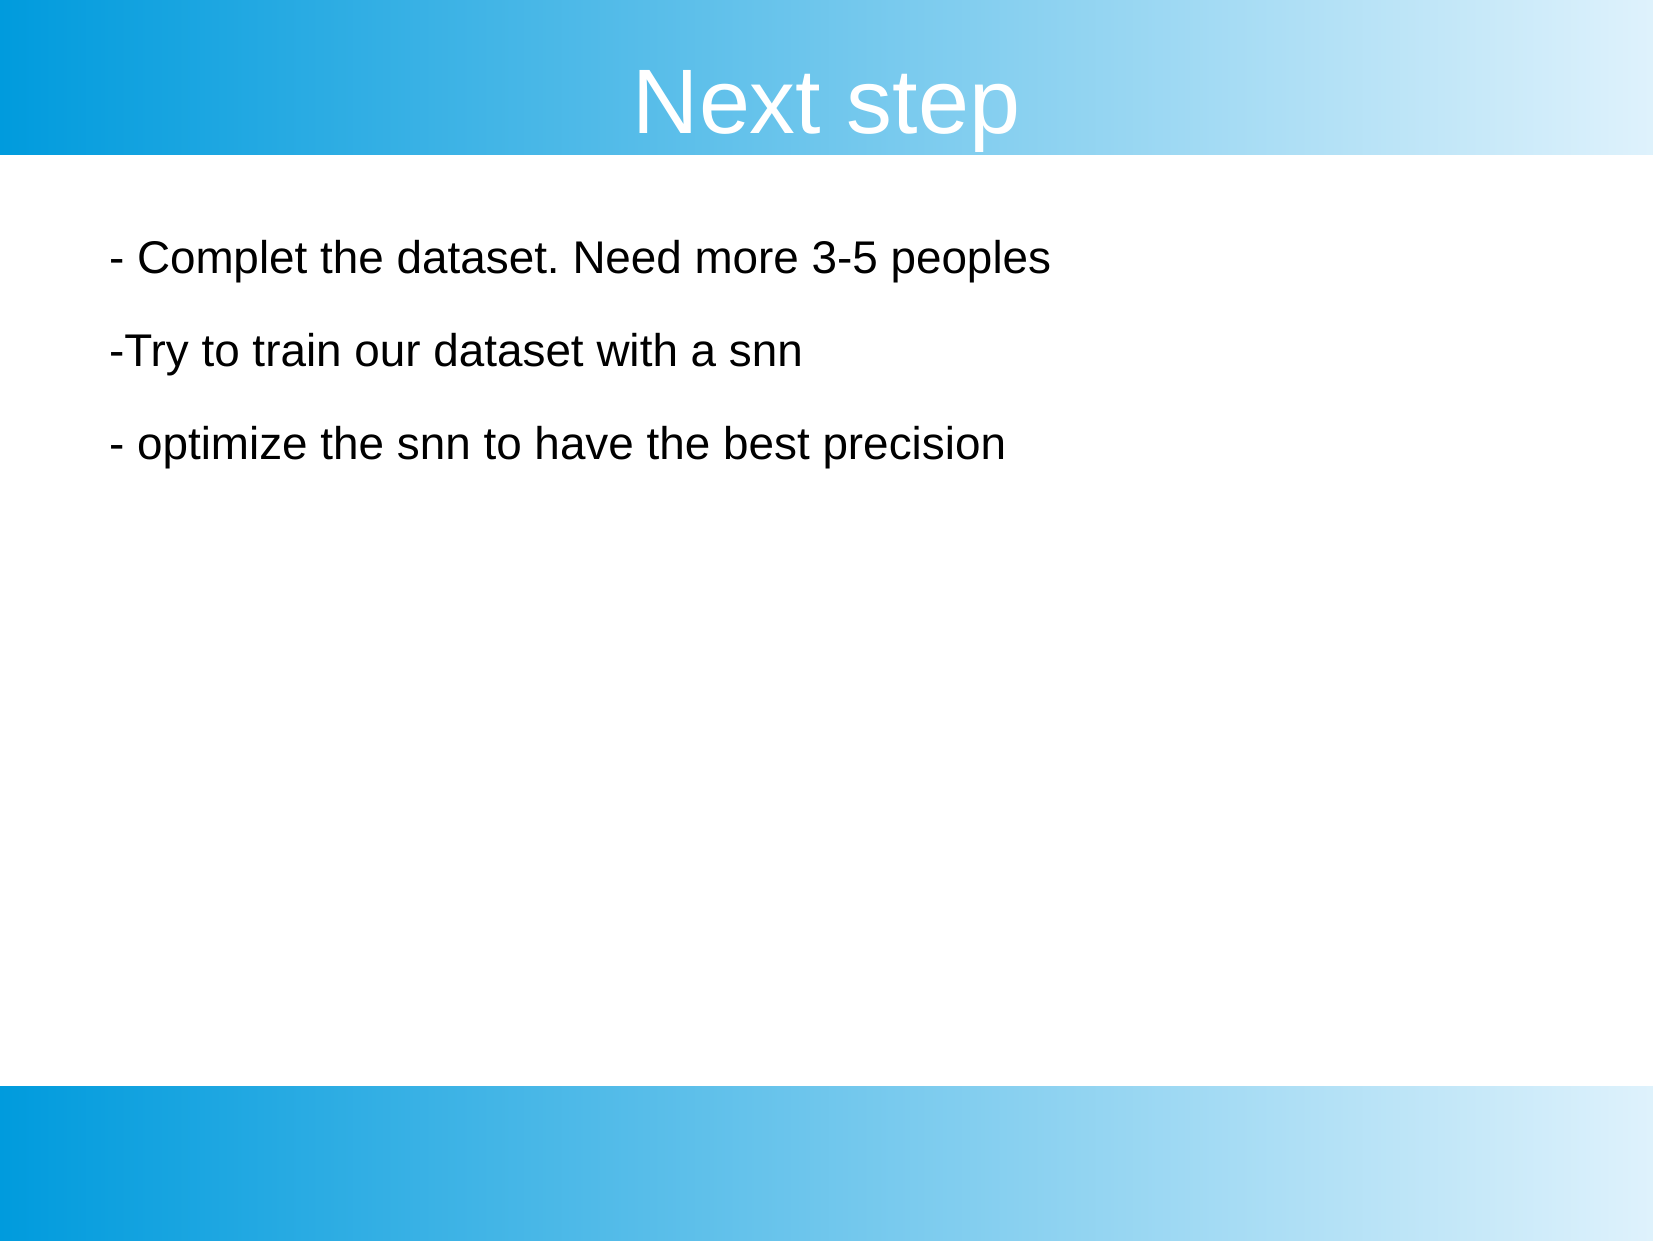

# Next step
- Complet the dataset. Need more 3-5 peoples
-Try to train our dataset with a snn
- optimize the snn to have the best precision